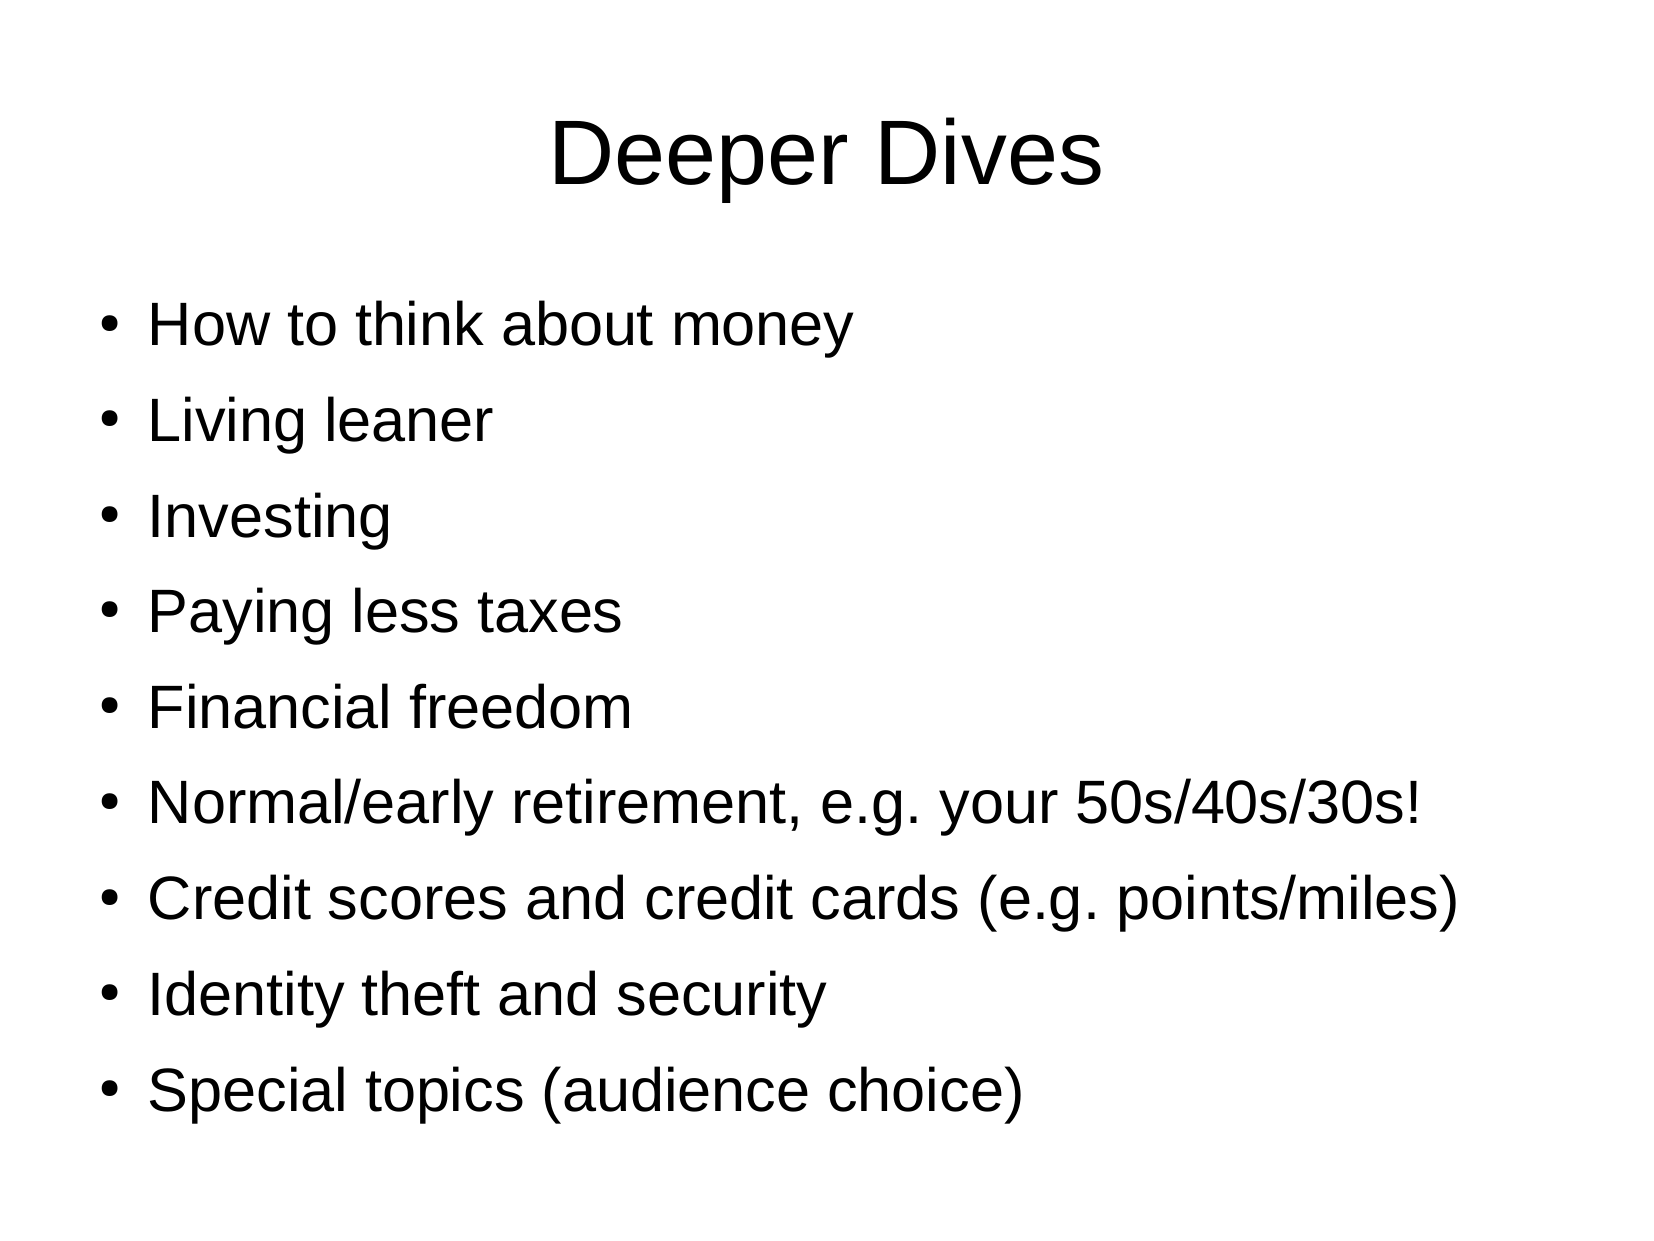

# Deeper Dives
How to think about money
Living leaner
Investing
Paying less taxes
Financial freedom
Normal/early retirement, e.g. your 50s/40s/30s!
Credit scores and credit cards (e.g. points/miles)
Identity theft and security
Special topics (audience choice)